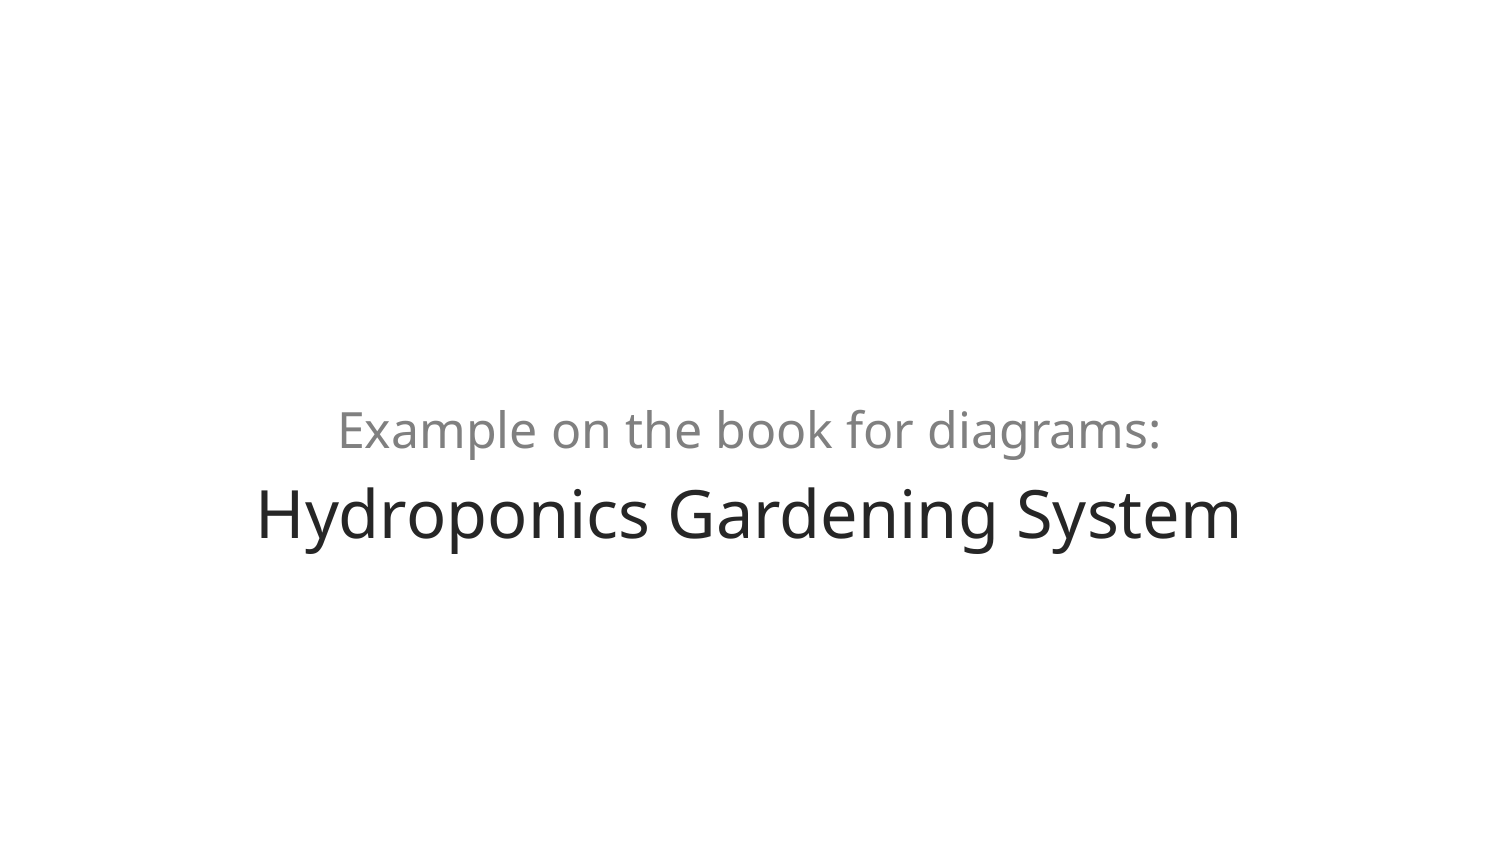

#
Example on the book for diagrams:
Hydroponics Gardening System